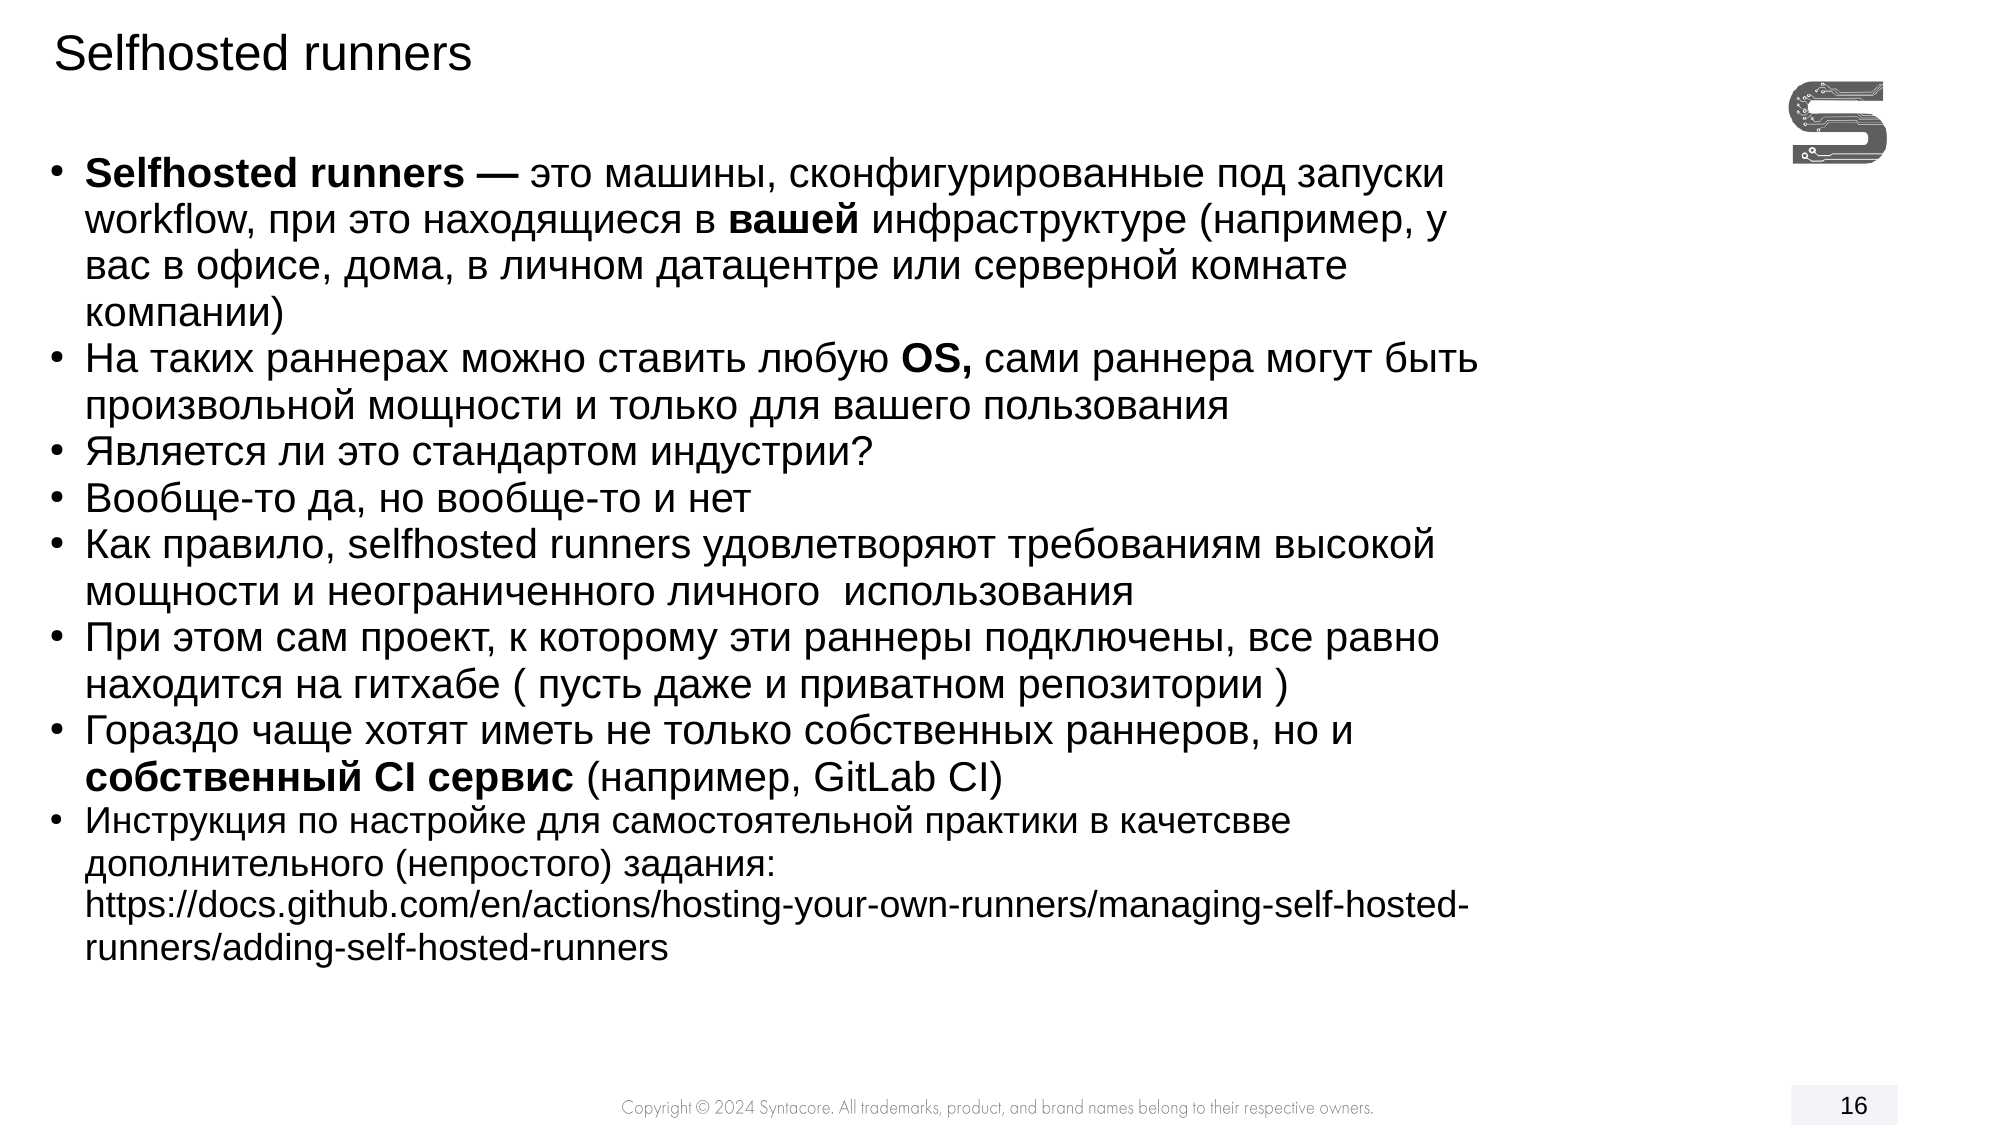

Selfhosted runners
Selfhosted runners — это машины, сконфигурированные под запуски workflow, при это находящиеся в вашей инфраструктуре (например, у вас в офисе, дома, в личном датацентре или серверной комнате компании)
На таких раннерах можно ставить любую OS, сами раннера могут быть произвольной мощности и только для вашего пользования
Является ли это стандартом индустрии?
Вообще-то да, но вообще-то и нет
Как правило, selfhosted runners удовлетворяют требованиям высокой мощности и неограниченного личного использования
При этом сам проект, к которому эти раннеры подключены, все равно находится на гитхабе ( пусть даже и приватном репозитории )
Гораздо чаще хотят иметь не только собственных раннеров, но и собственный CI сервис (например, GitLab CI)
Инструкция по настройке для самостоятельной практики в качетсвве дополнительного (непростого) задания: https://docs.github.com/en/actions/hosting-your-own-runners/managing-self-hosted-runners/adding-self-hosted-runners